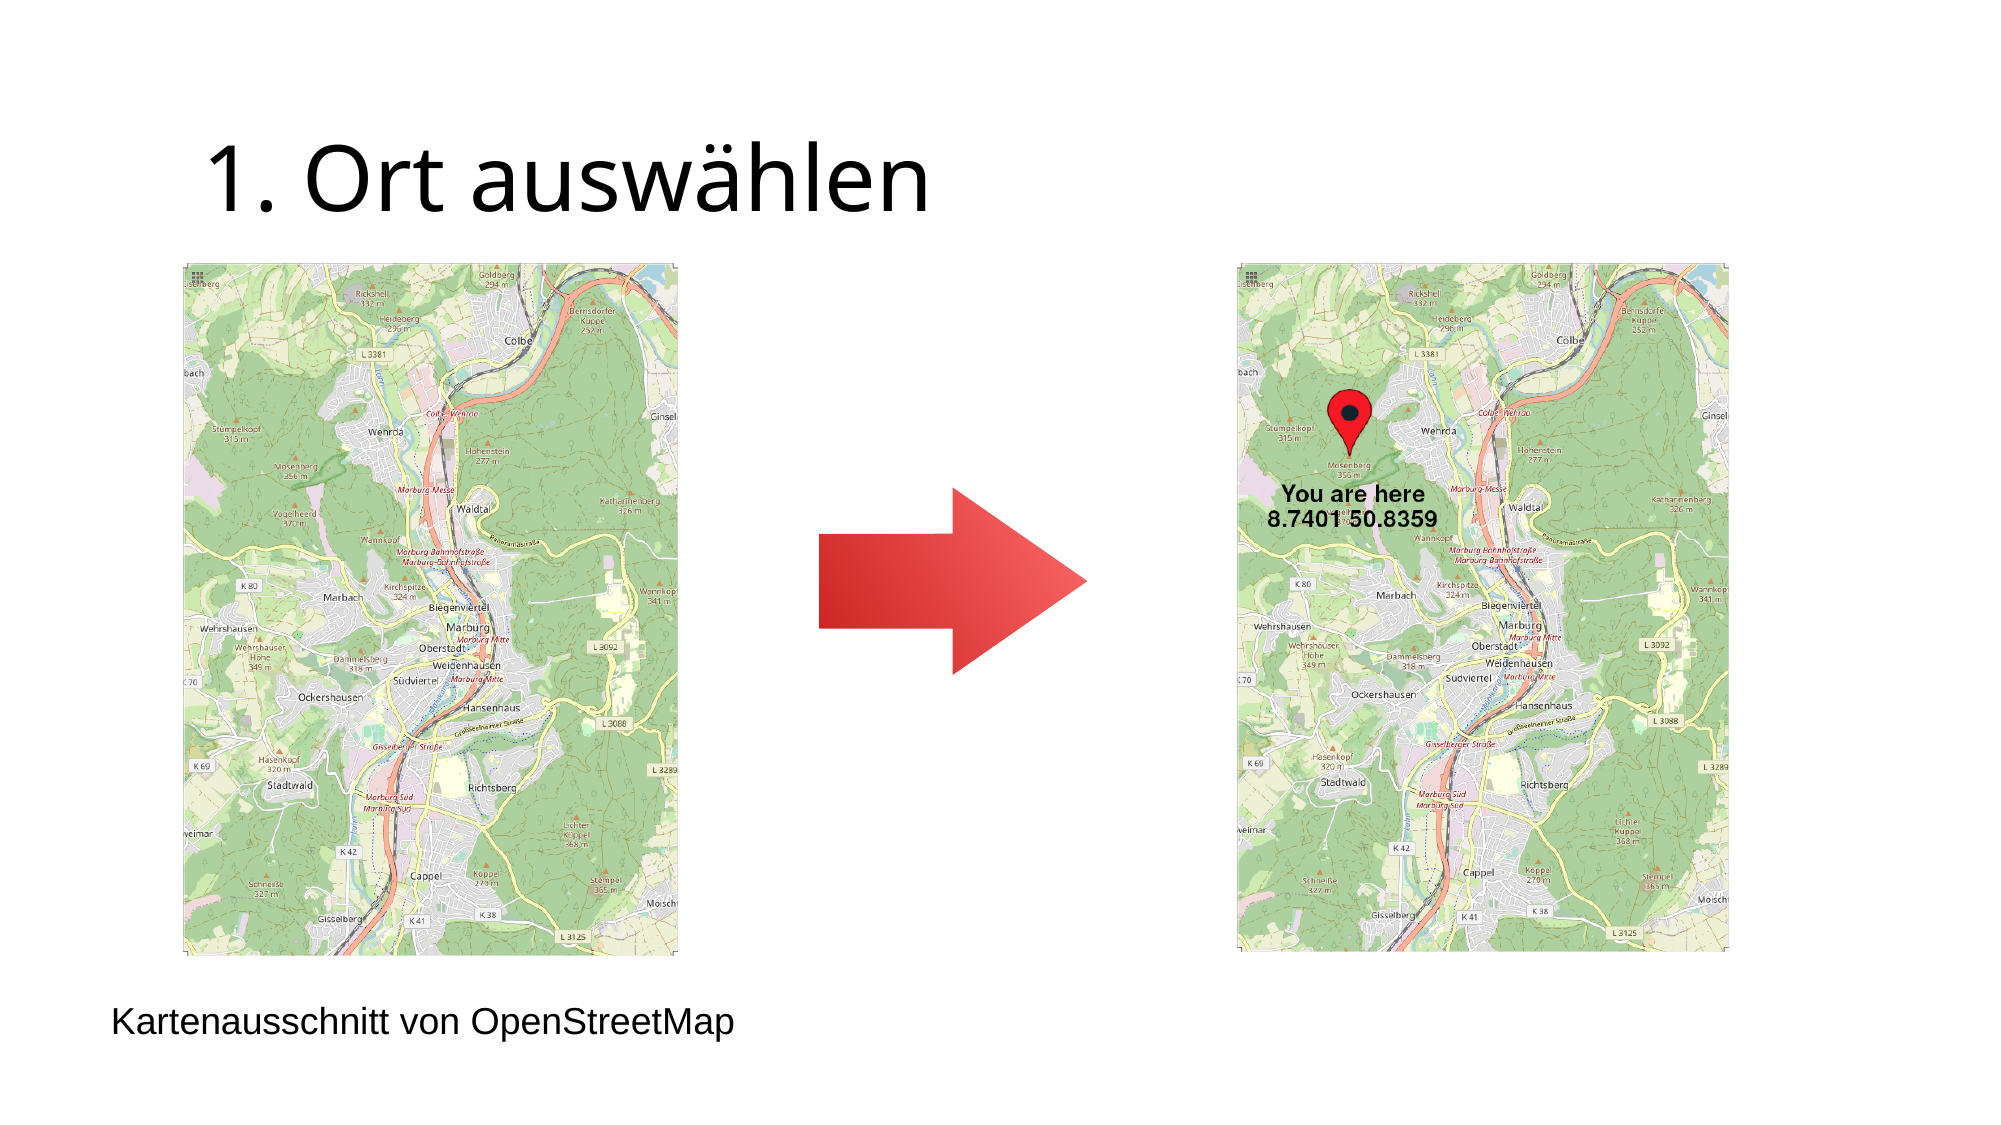

# 1. Ort auswählen
Kartenausschnitt von OpenStreetMap